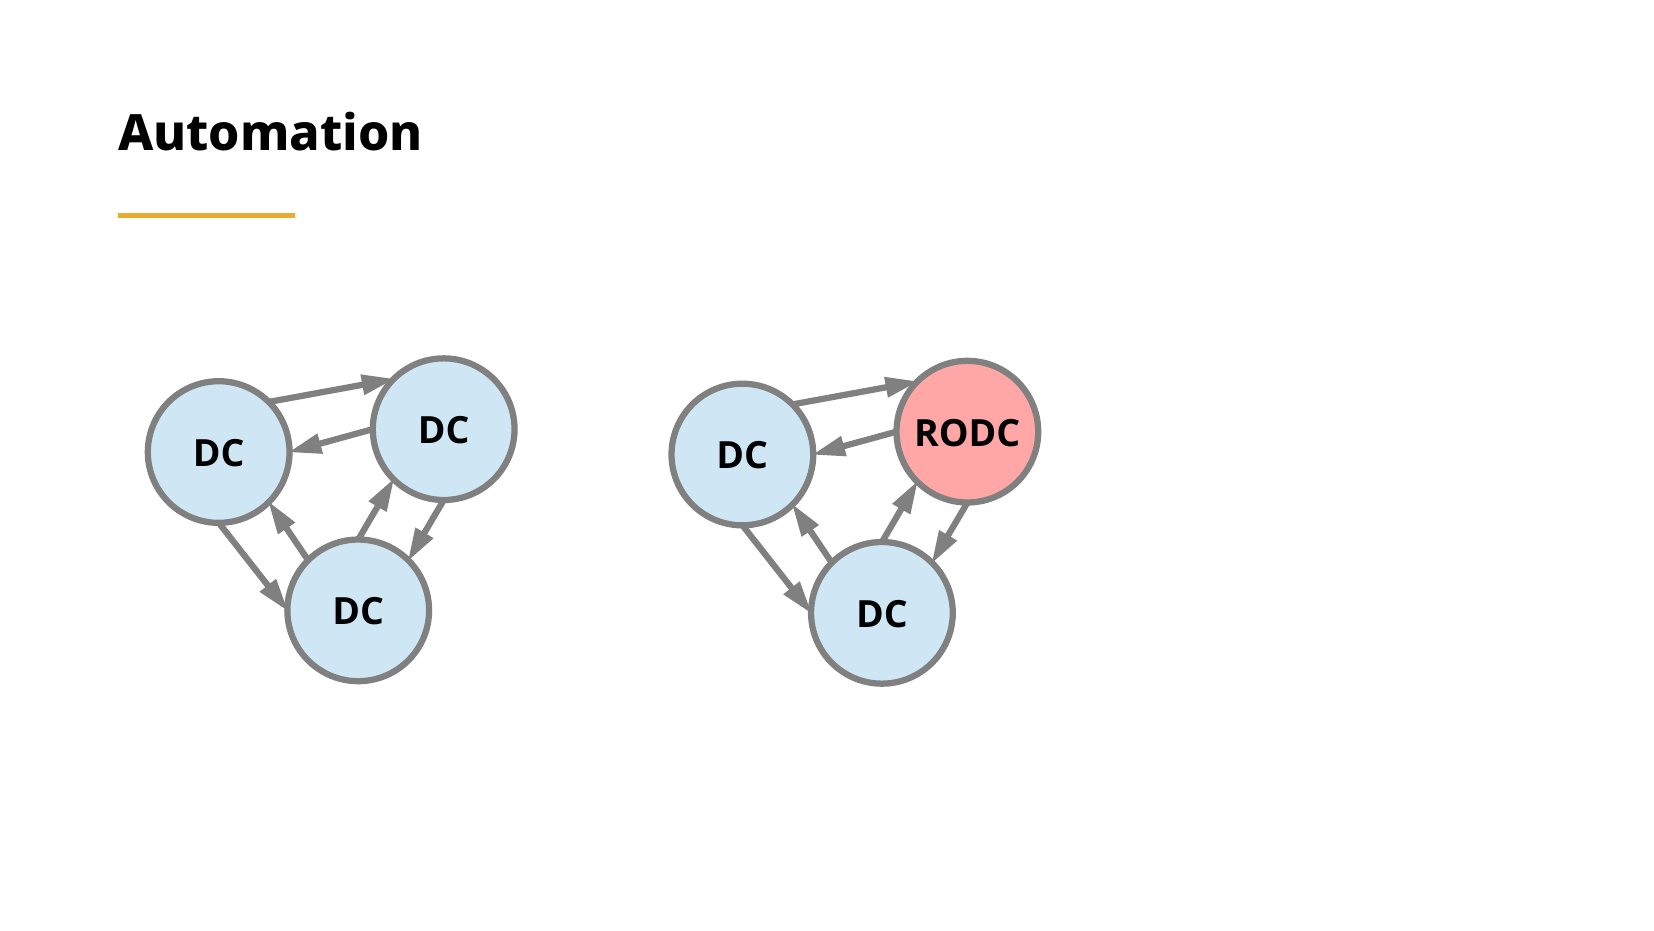

# Automation
DC
RODC
DC
DC
DC
DC